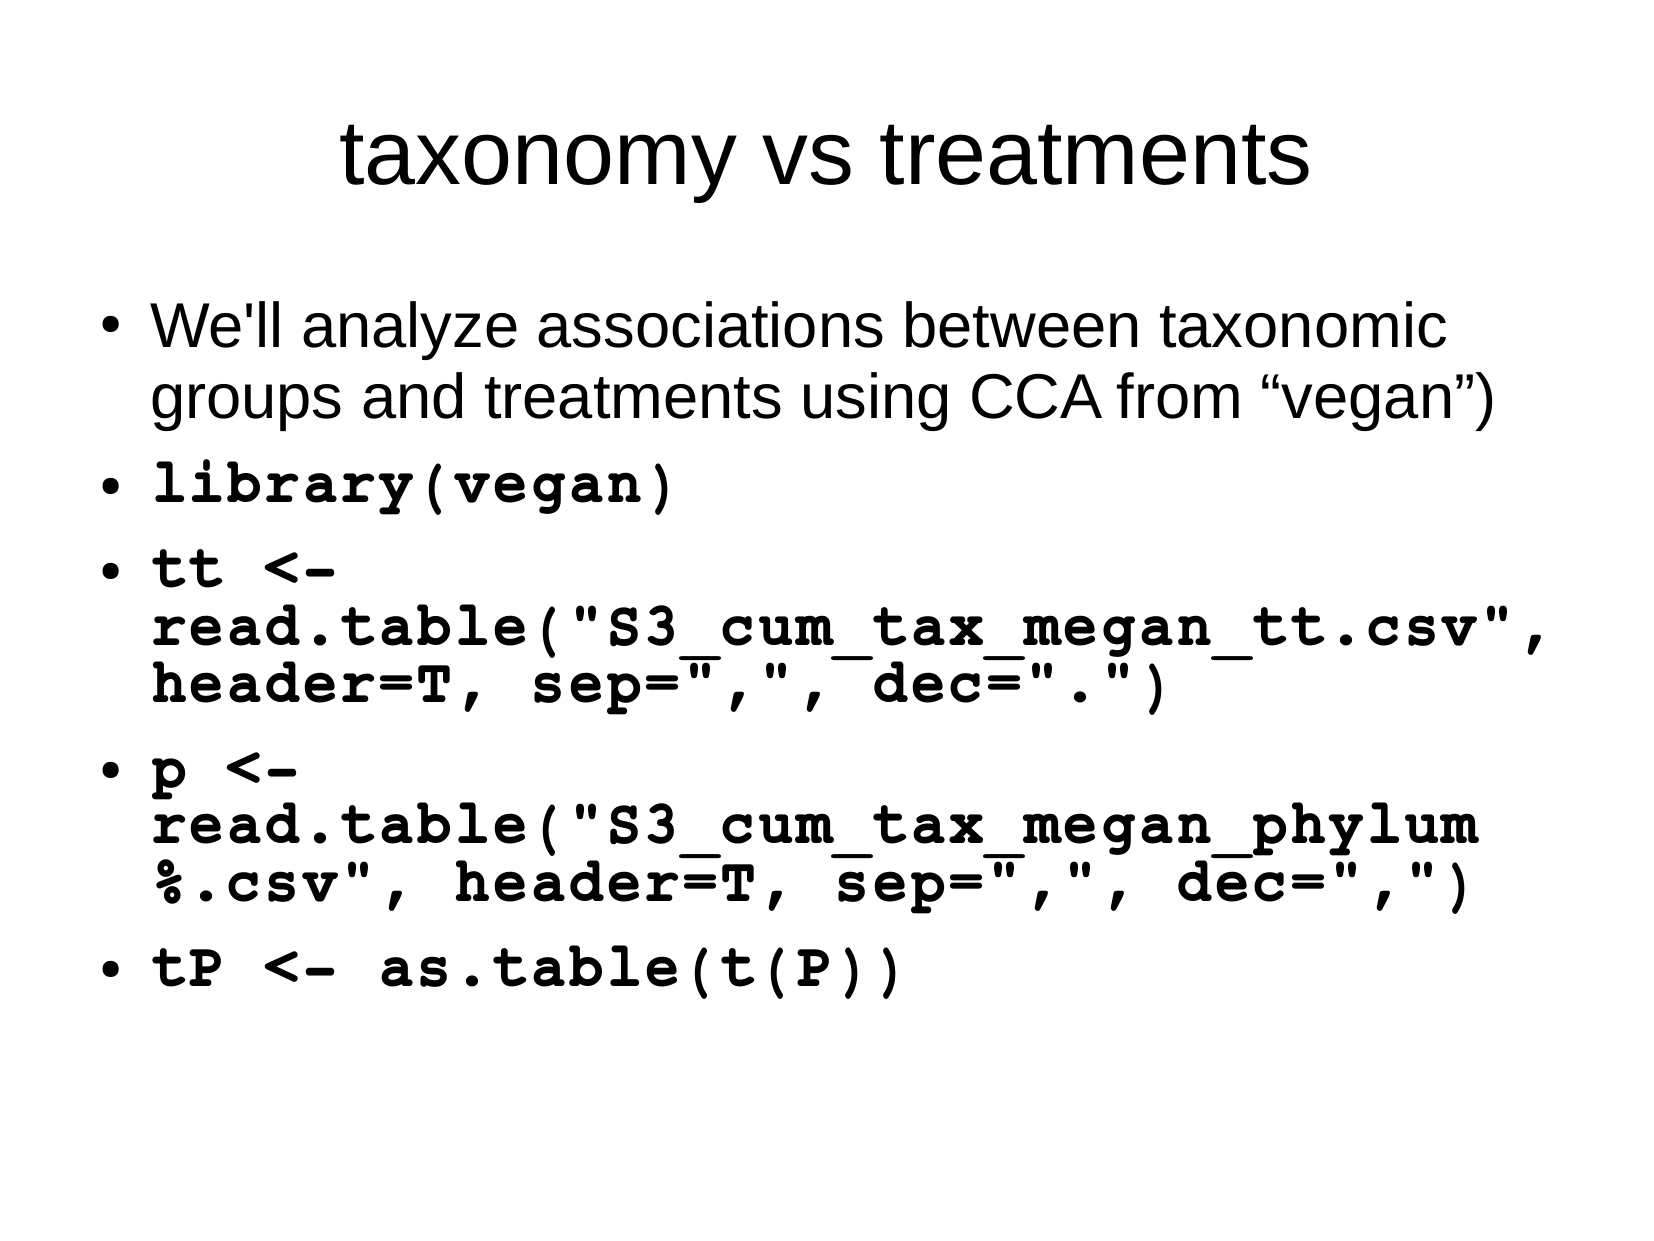

# taxonomy vs treatments
We'll analyze associations between taxonomic groups and treatments using CCA from “vegan”)
library(vegan)
tt <- read.table("S3_cum_tax_megan_tt.csv", header=T, sep=",", dec=".")
p <- read.table("S3_cum_tax_megan_phylum%.csv", header=T, sep=",", dec=",")
tP <- as.table(t(P))